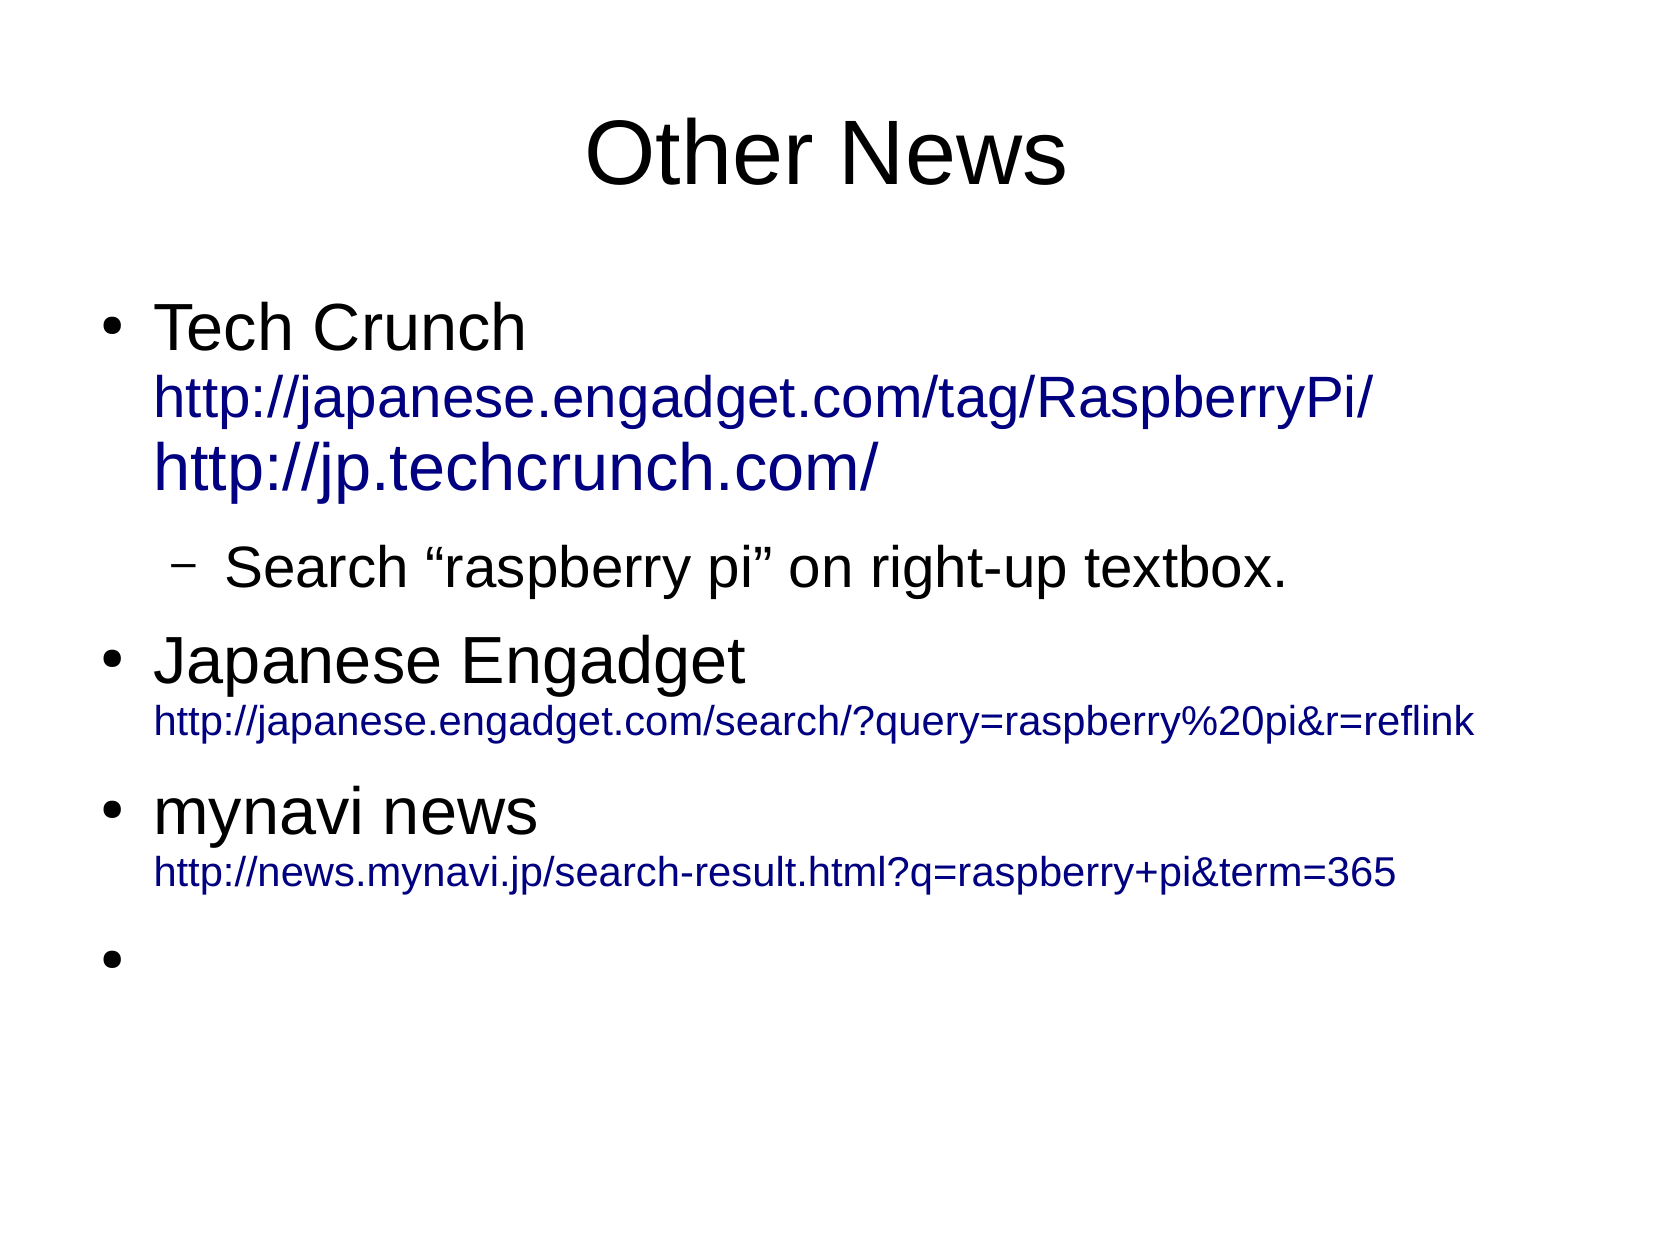

# Other News
Tech Crunch
http://japanese.engadget.com/tag/RaspberryPi/
http://jp.techcrunch.com/
Search “raspberry pi” on right-up textbox.
Japanese Engadget
http://japanese.engadget.com/search/?query=raspberry%20pi&r=reflink
mynavi news
http://news.mynavi.jp/search-result.html?q=raspberry+pi&term=365